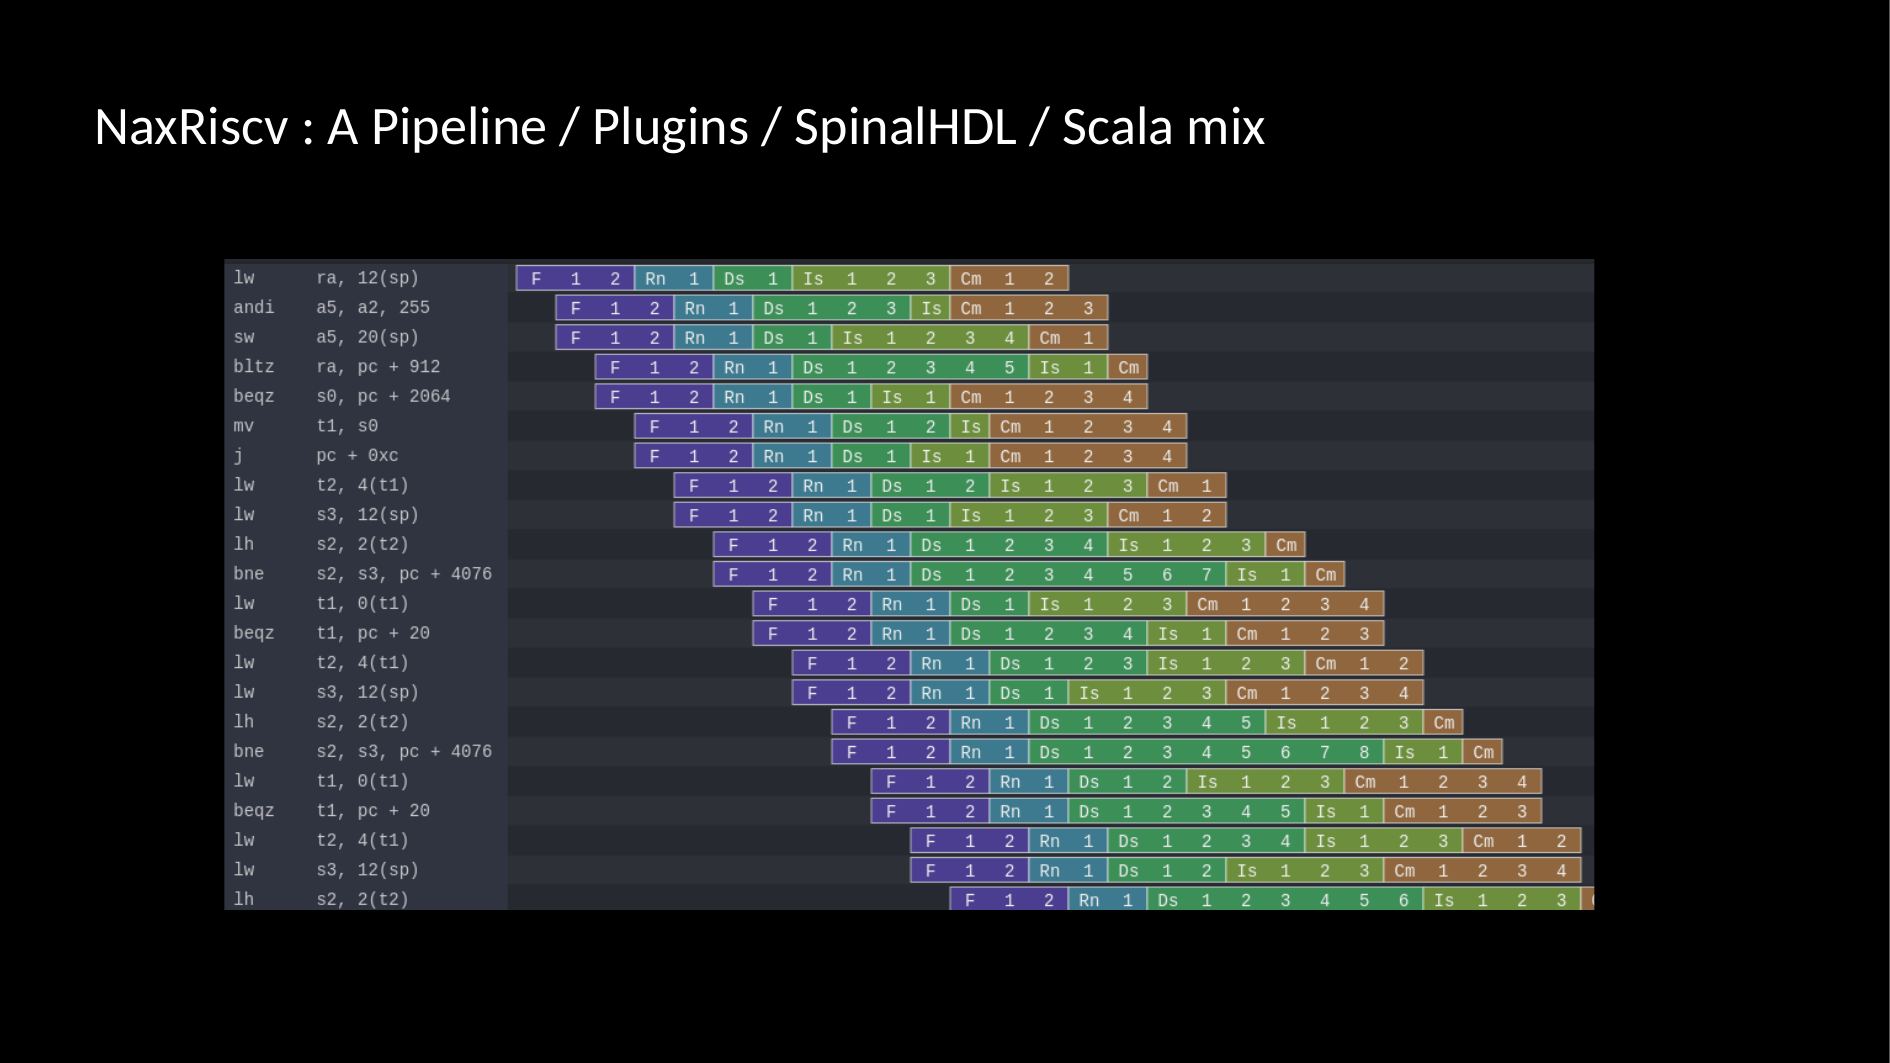

# NaxRiscv : A Pipeline / Plugins / SpinalHDL / Scala mix